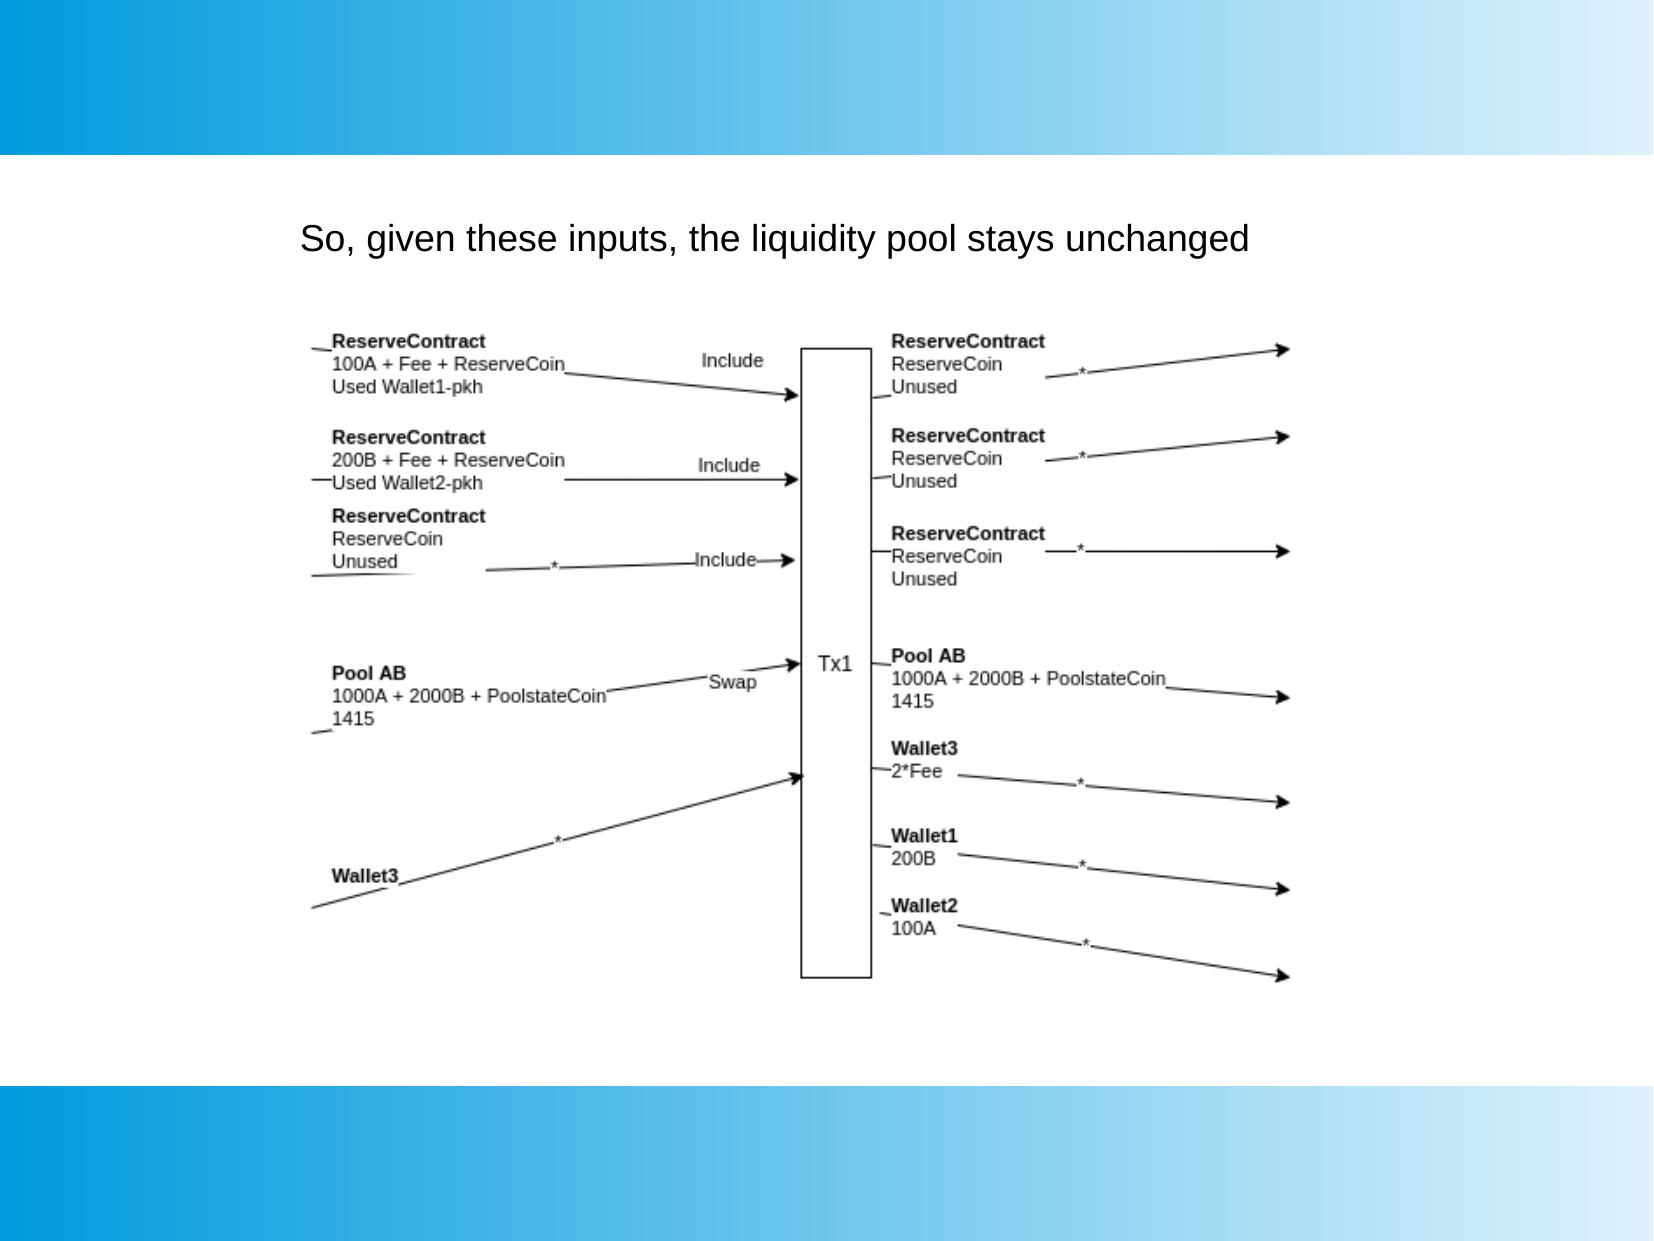

So, given these inputs, the liquidity pool stays unchanged